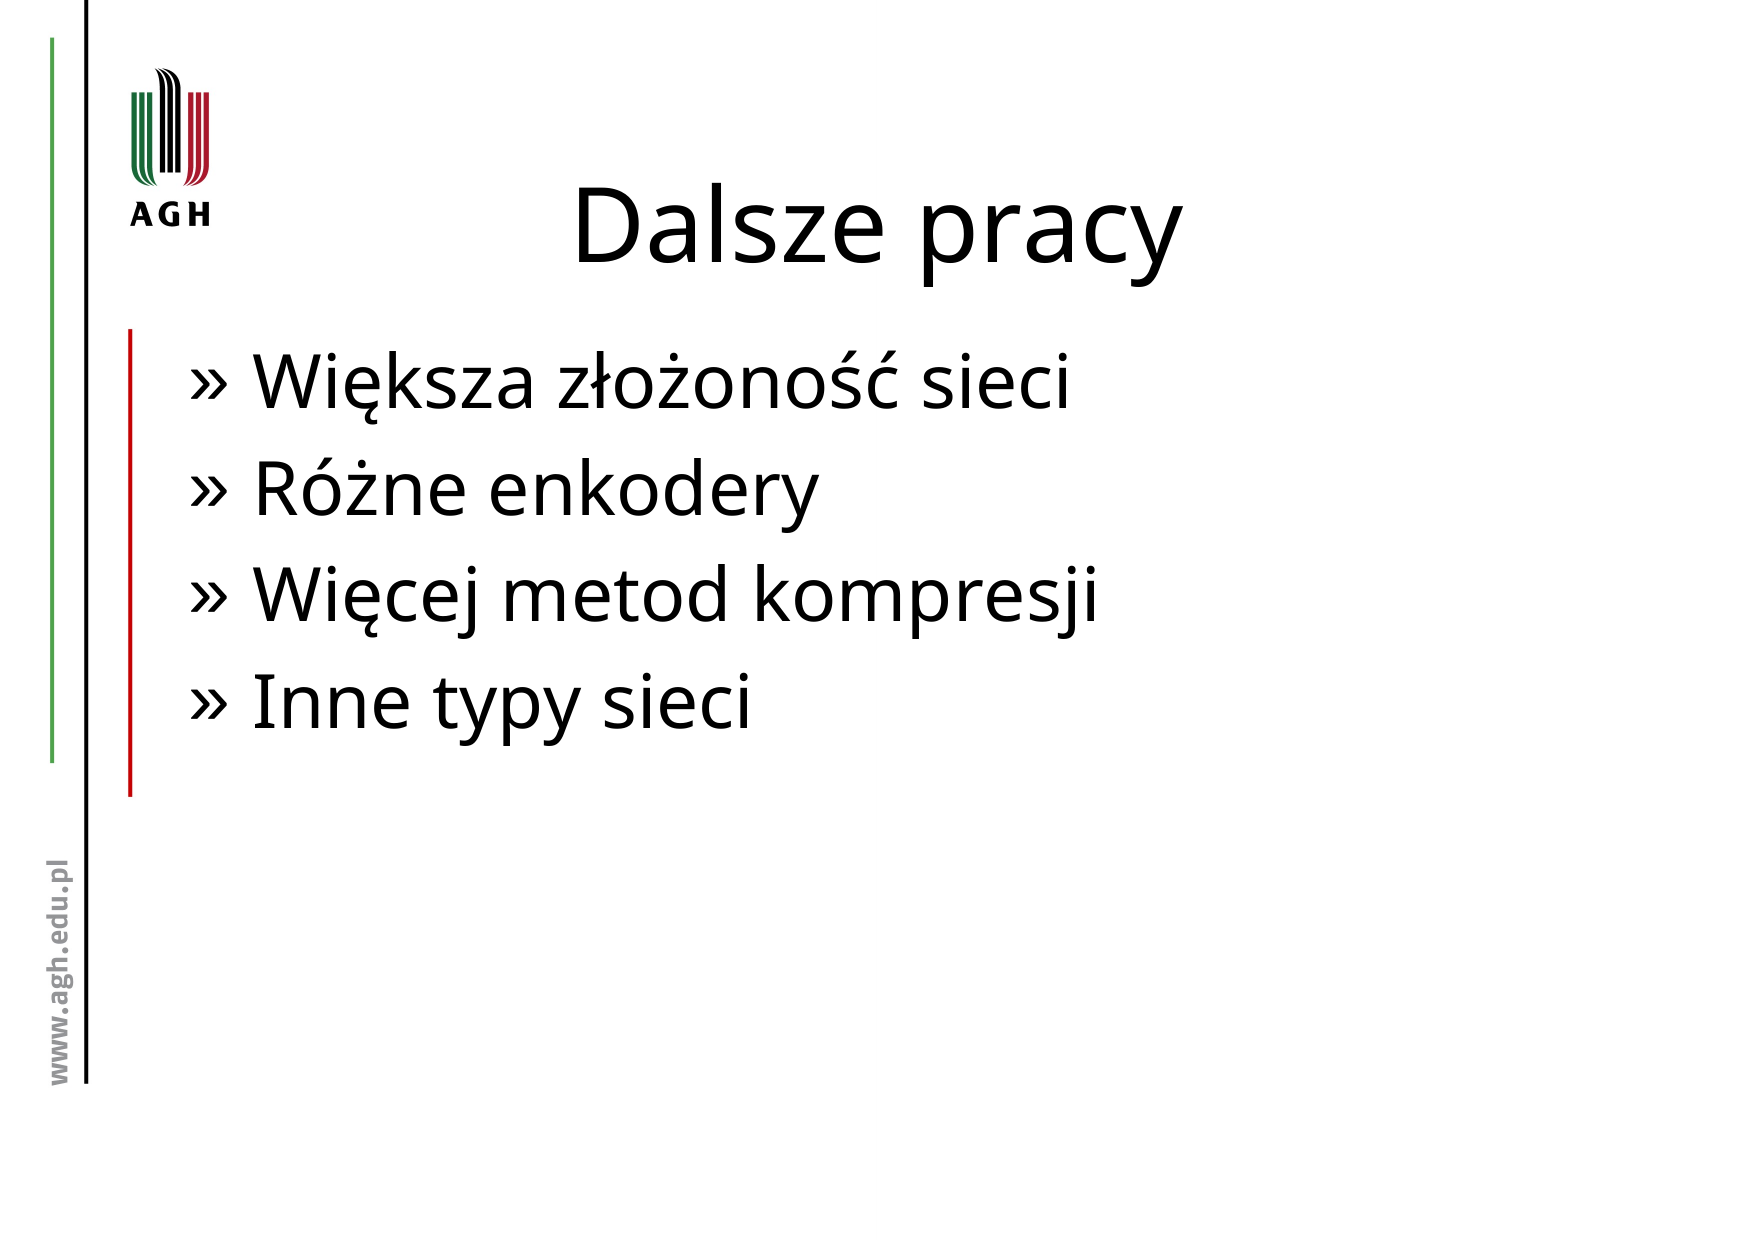

# Dalsze pracy
Większa złożoność sieci
Różne enkodery
Więcej metod kompresji
Inne typy sieci